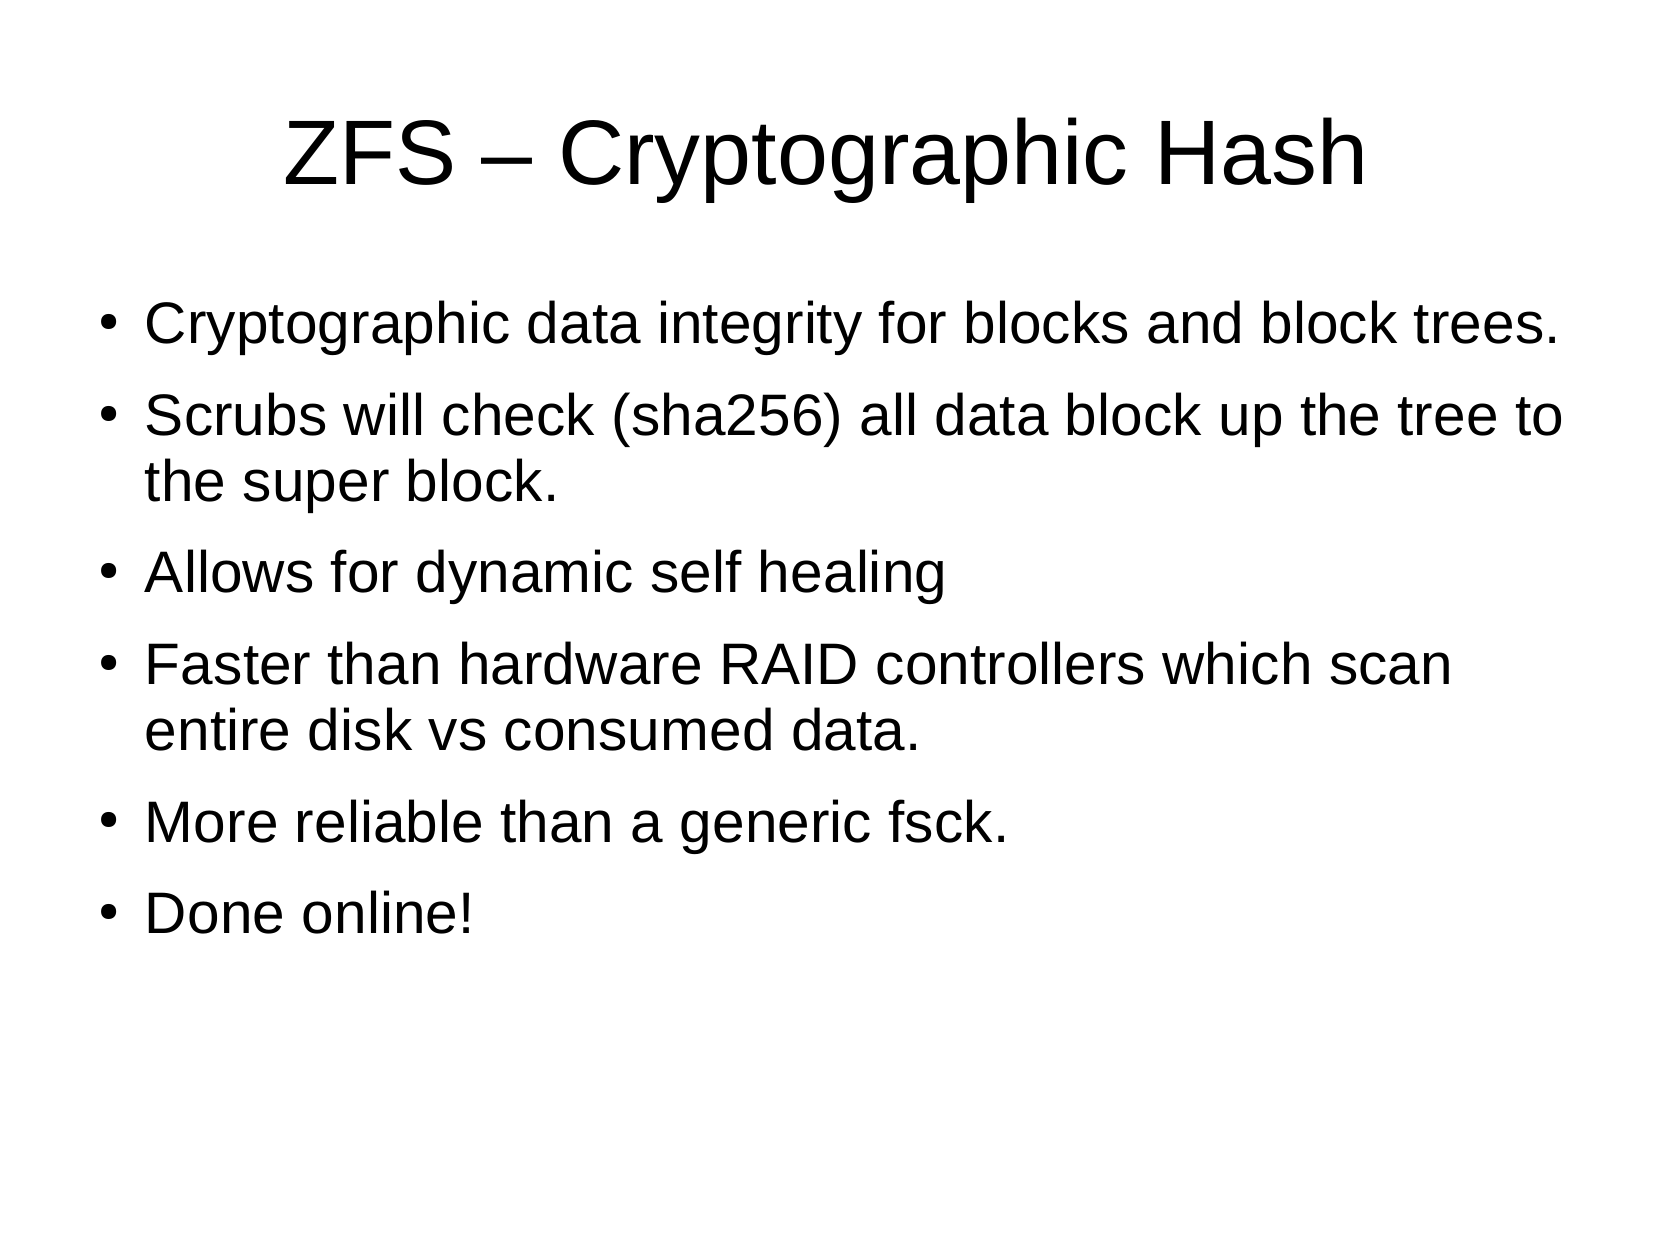

# ZFS – Cryptographic Hash
Cryptographic data integrity for blocks and block trees.
Scrubs will check (sha256) all data block up the tree to the super block.
Allows for dynamic self healing
Faster than hardware RAID controllers which scan entire disk vs consumed data.
More reliable than a generic fsck.
Done online!